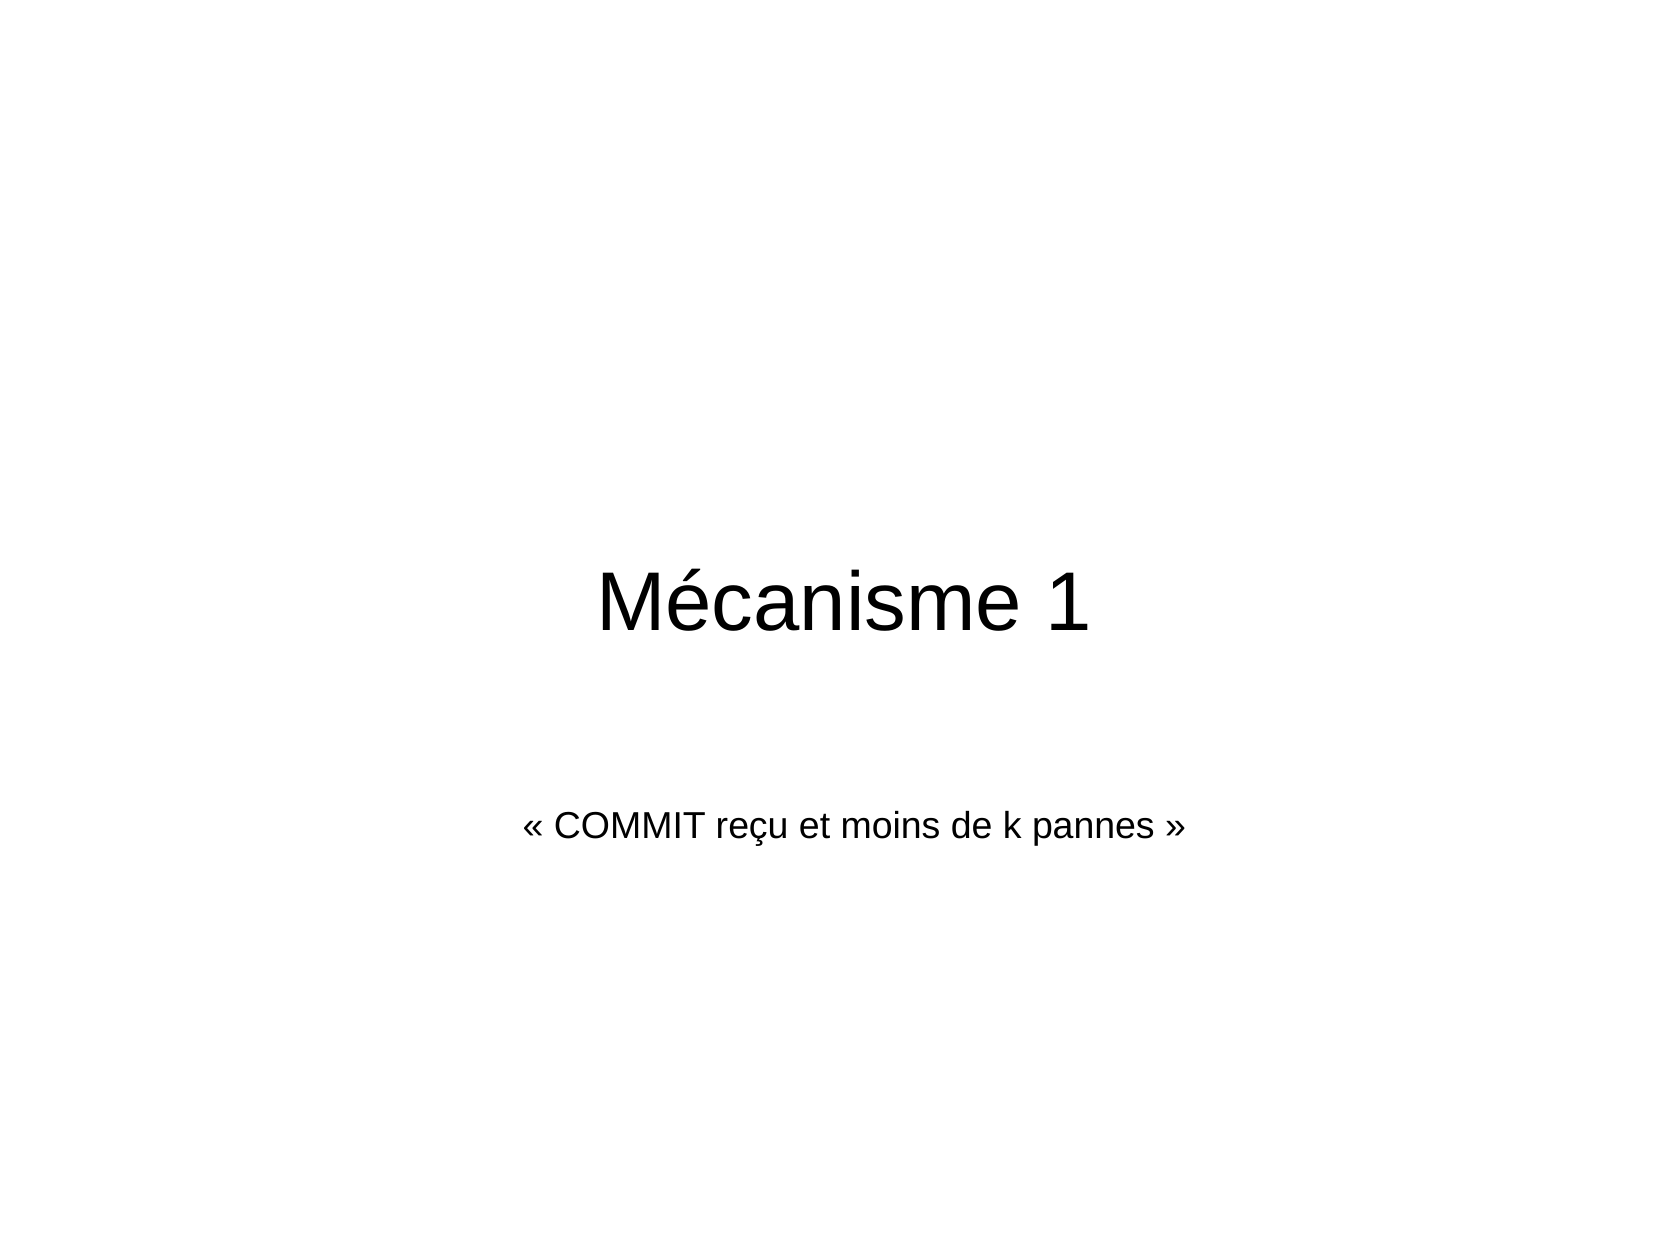

Mécanisme 1
« COMMIT reçu et moins de k pannes »